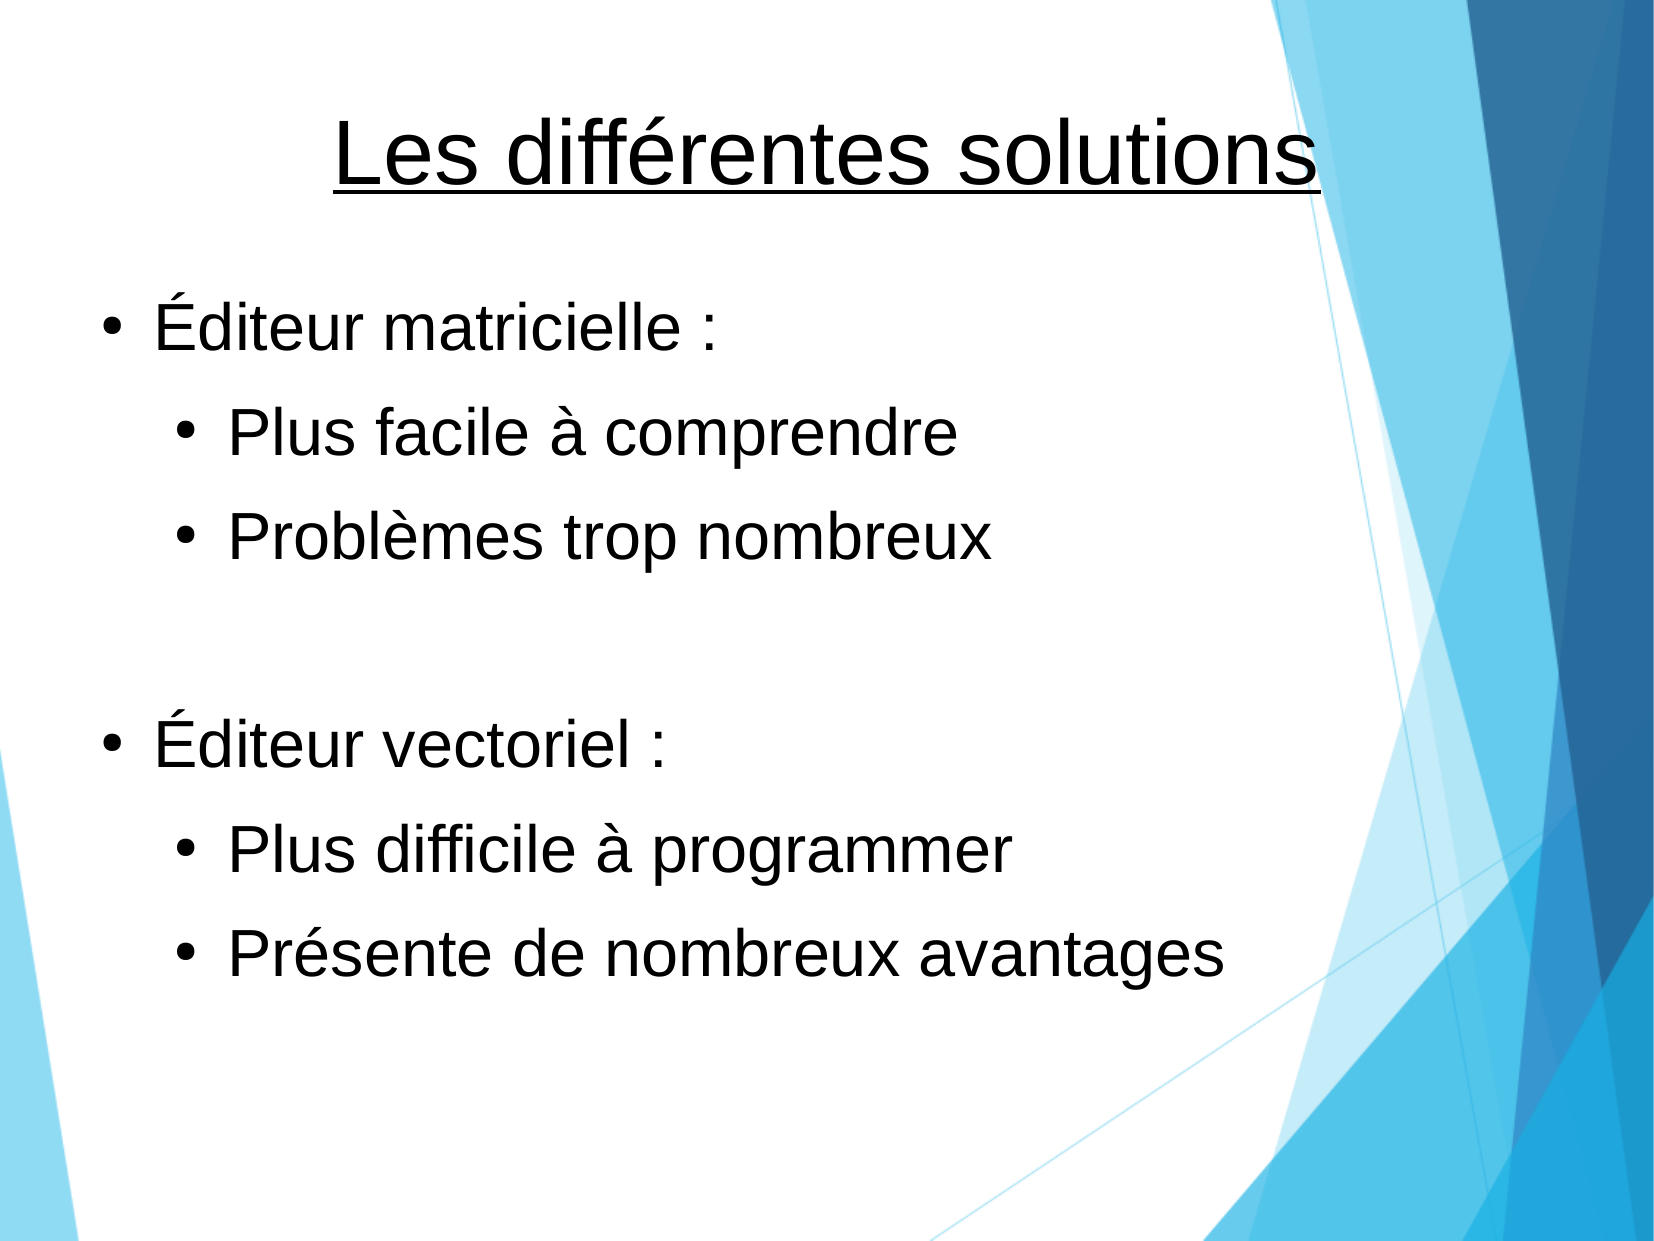

# Les différentes solutions
Éditeur matricielle :
Plus facile à comprendre
Problèmes trop nombreux
Éditeur vectoriel :
Plus difficile à programmer
Présente de nombreux avantages